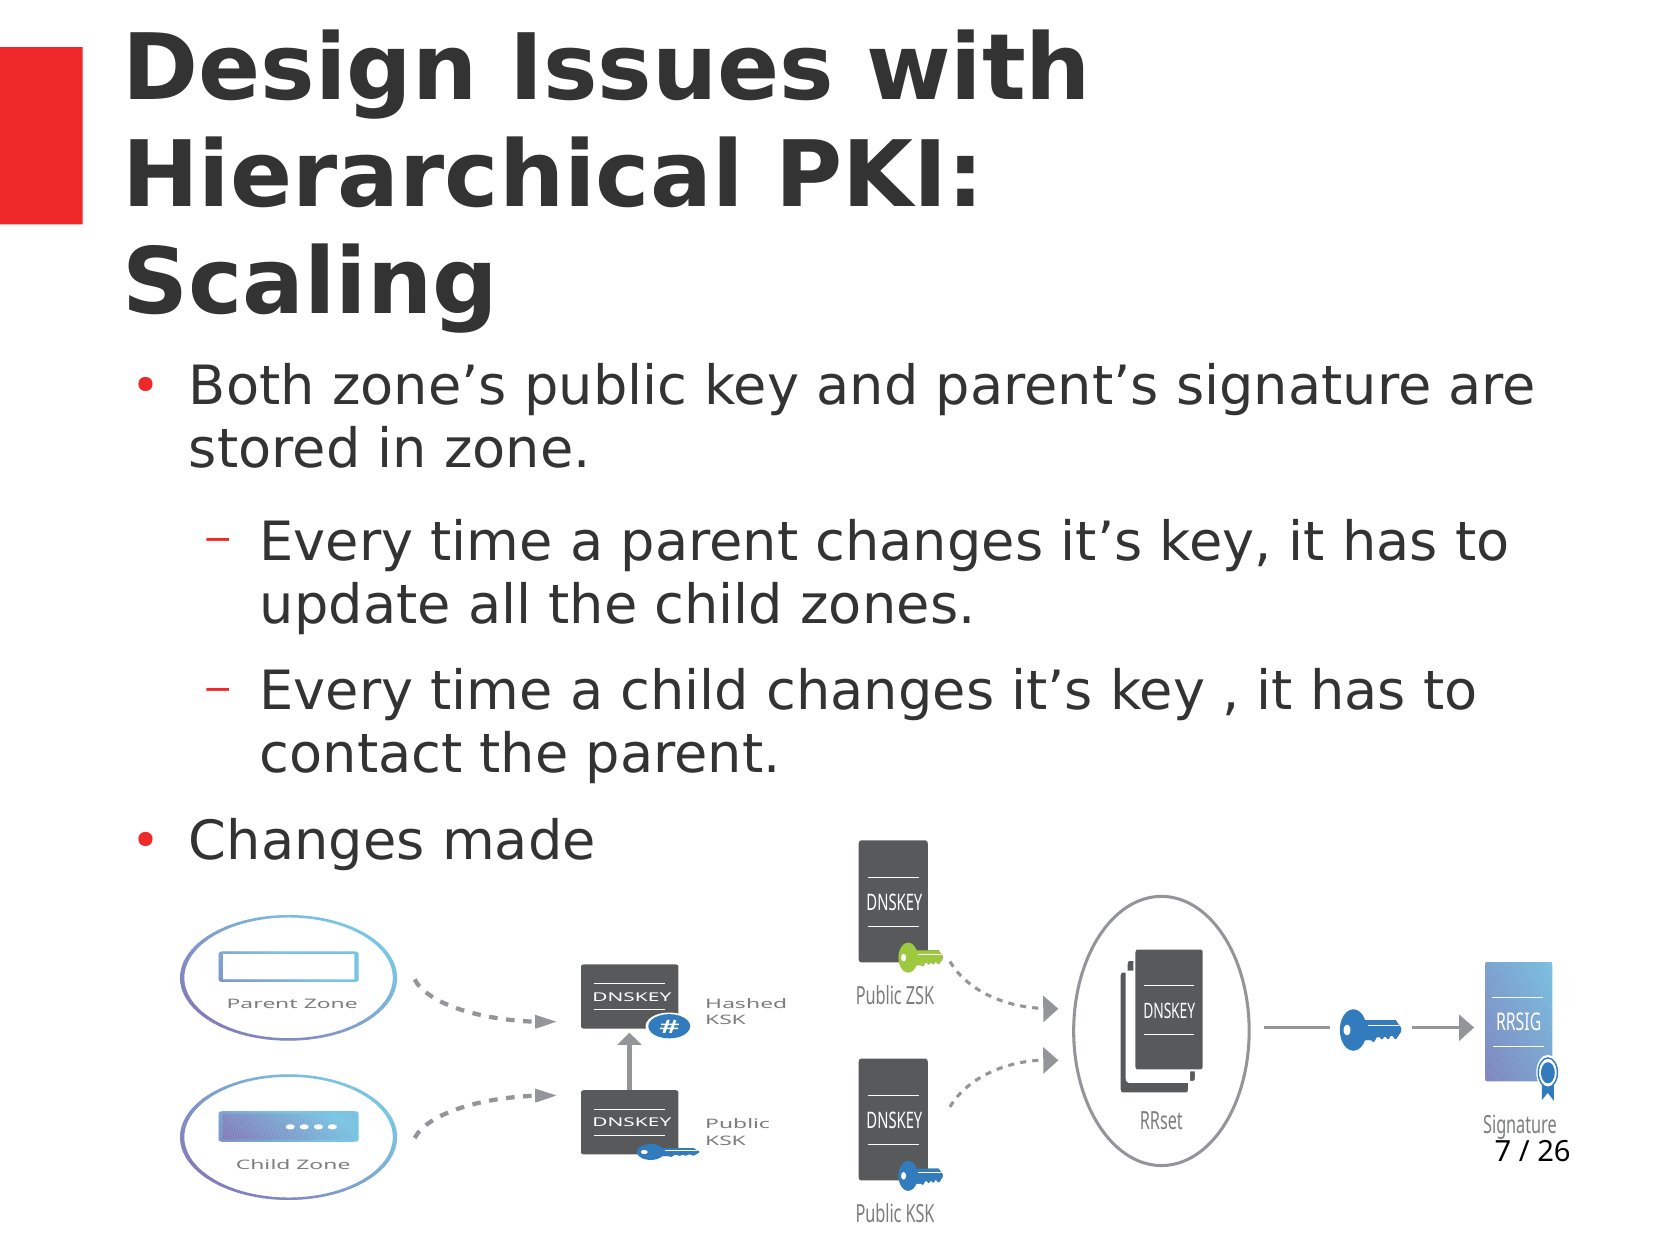

# Design Issues with Hierarchical PKI: Scaling
Both zone’s public key and parent’s signature are stored in zone.
Every time a parent changes it’s key, it has to update all the child zones.
Every time a child changes it’s key , it has to contact the parent.
Changes made
7